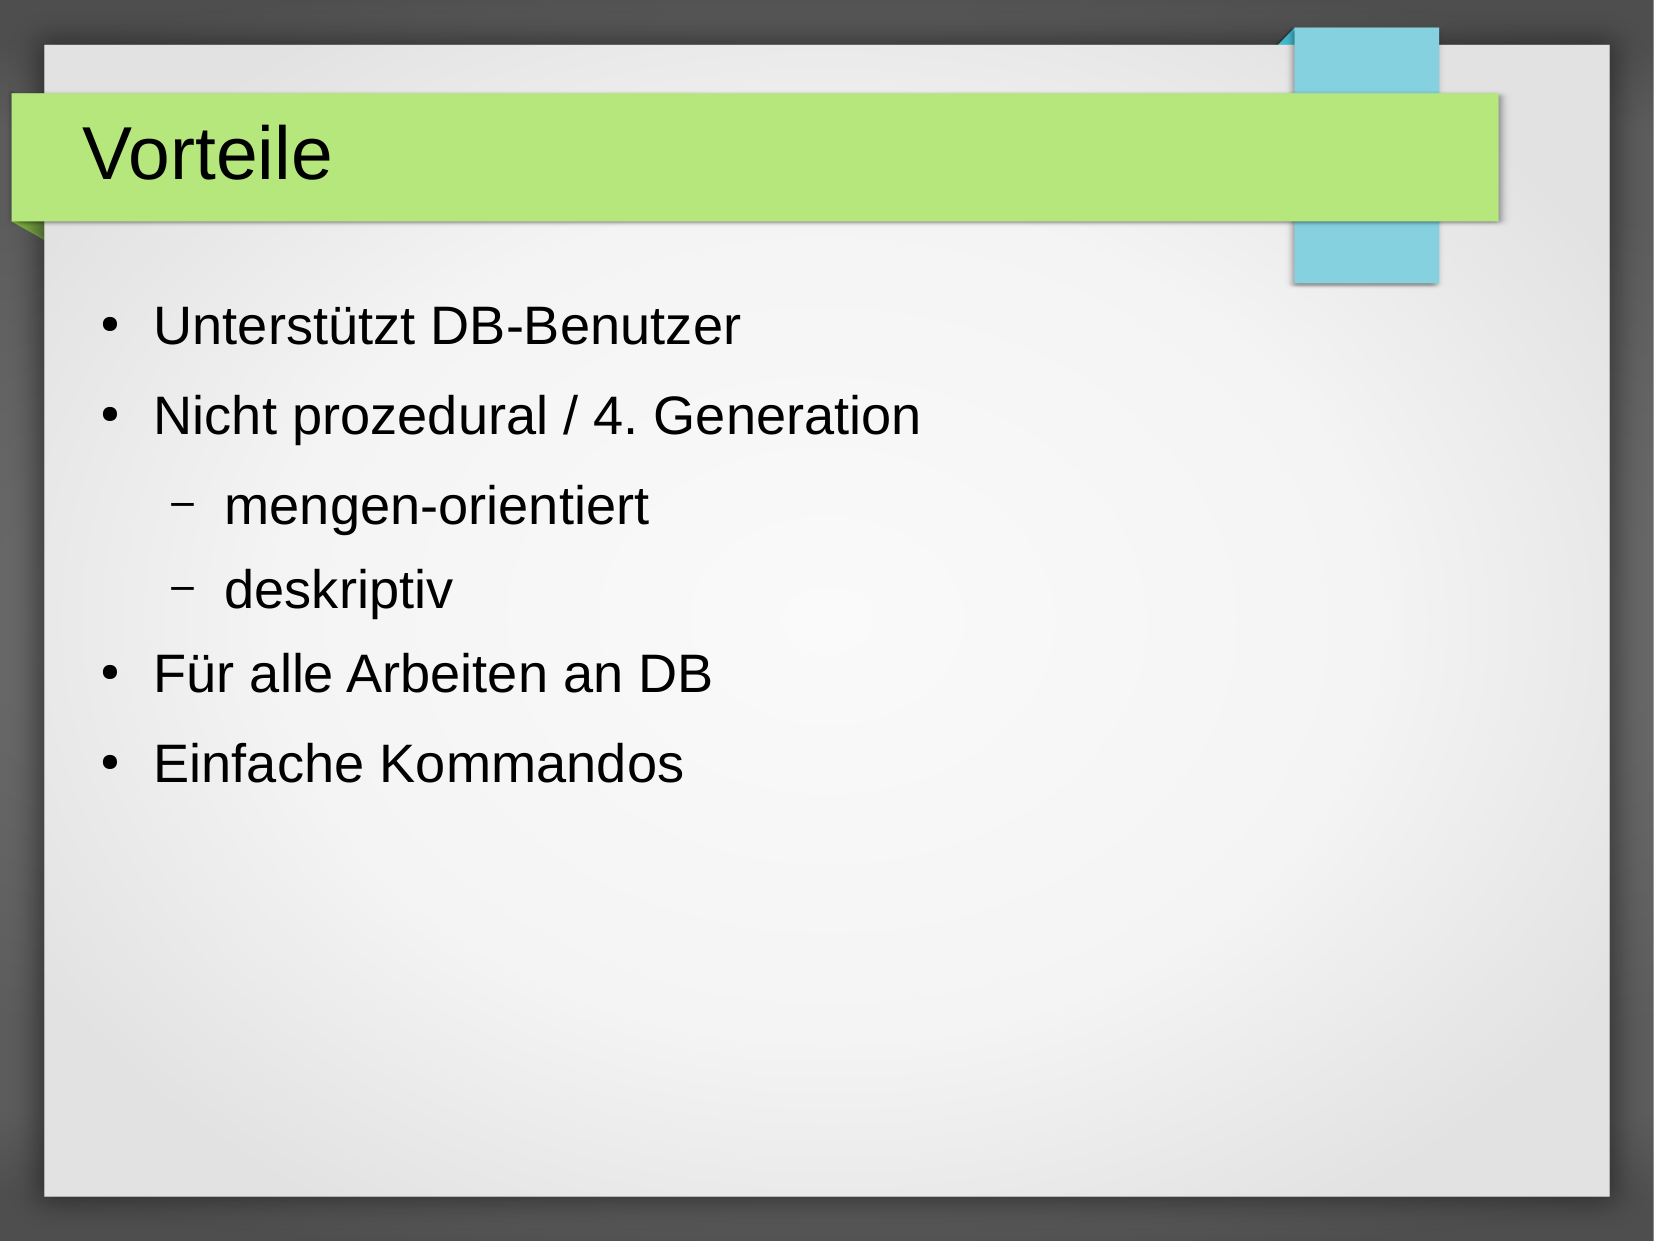

# Vorteile
Unterstützt DB-Benutzer
Nicht prozedural / 4. Generation
mengen-orientiert
deskriptiv
Für alle Arbeiten an DB
Einfache Kommandos